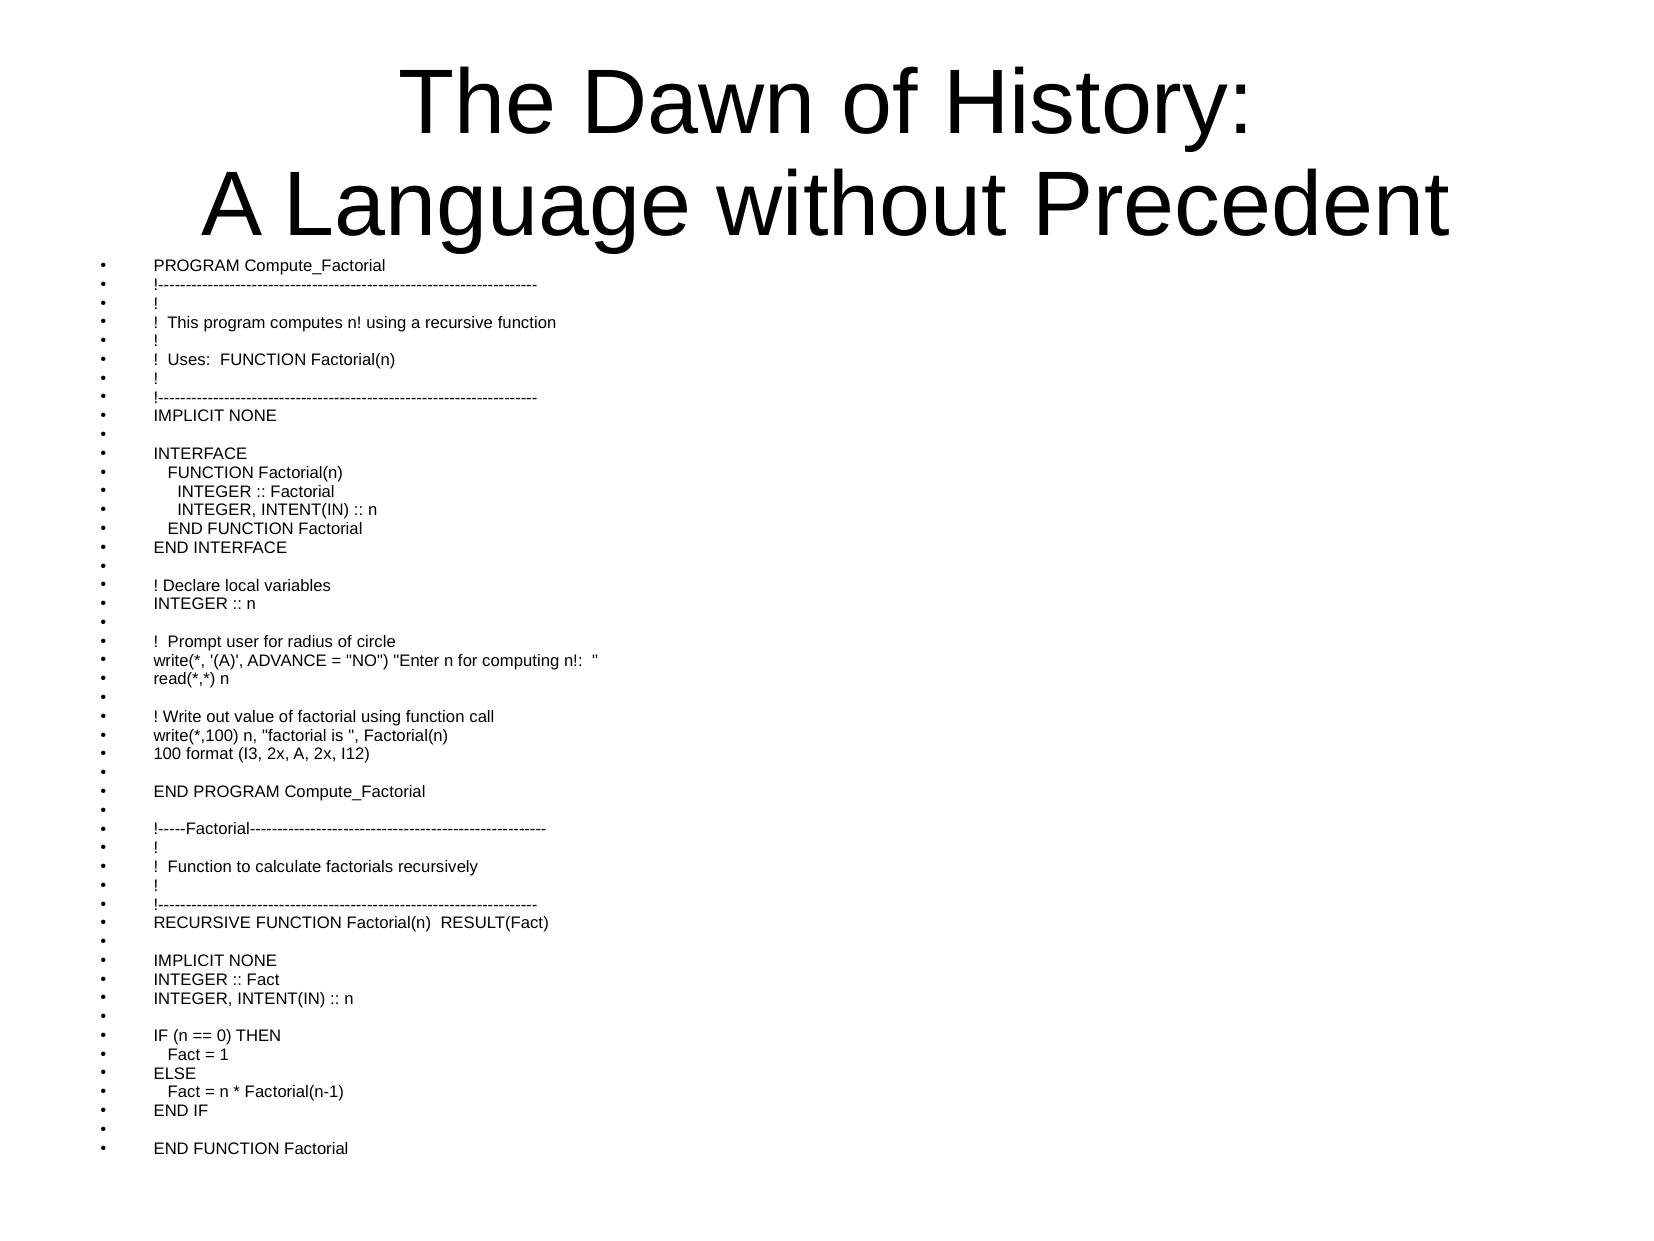

# The Dawn of History: A Language without Precedent
PROGRAM Compute_Factorial
!---------------------------------------------------------------------
!
! This program computes n! using a recursive function
!
! Uses: FUNCTION Factorial(n)
!
!---------------------------------------------------------------------
IMPLICIT NONE
INTERFACE
 FUNCTION Factorial(n)
 INTEGER :: Factorial
 INTEGER, INTENT(IN) :: n
 END FUNCTION Factorial
END INTERFACE
! Declare local variables
INTEGER :: n
! Prompt user for radius of circle
write(*, '(A)', ADVANCE = "NO") "Enter n for computing n!: "
read(*,*) n
! Write out value of factorial using function call
write(*,100) n, "factorial is ", Factorial(n)
100 format (I3, 2x, A, 2x, I12)
END PROGRAM Compute_Factorial
!-----Factorial------------------------------------------------------
!
! Function to calculate factorials recursively
!
!---------------------------------------------------------------------
RECURSIVE FUNCTION Factorial(n) RESULT(Fact)
IMPLICIT NONE
INTEGER :: Fact
INTEGER, INTENT(IN) :: n
IF (n == 0) THEN
 Fact = 1
ELSE
 Fact = n * Factorial(n-1)
END IF
END FUNCTION Factorial